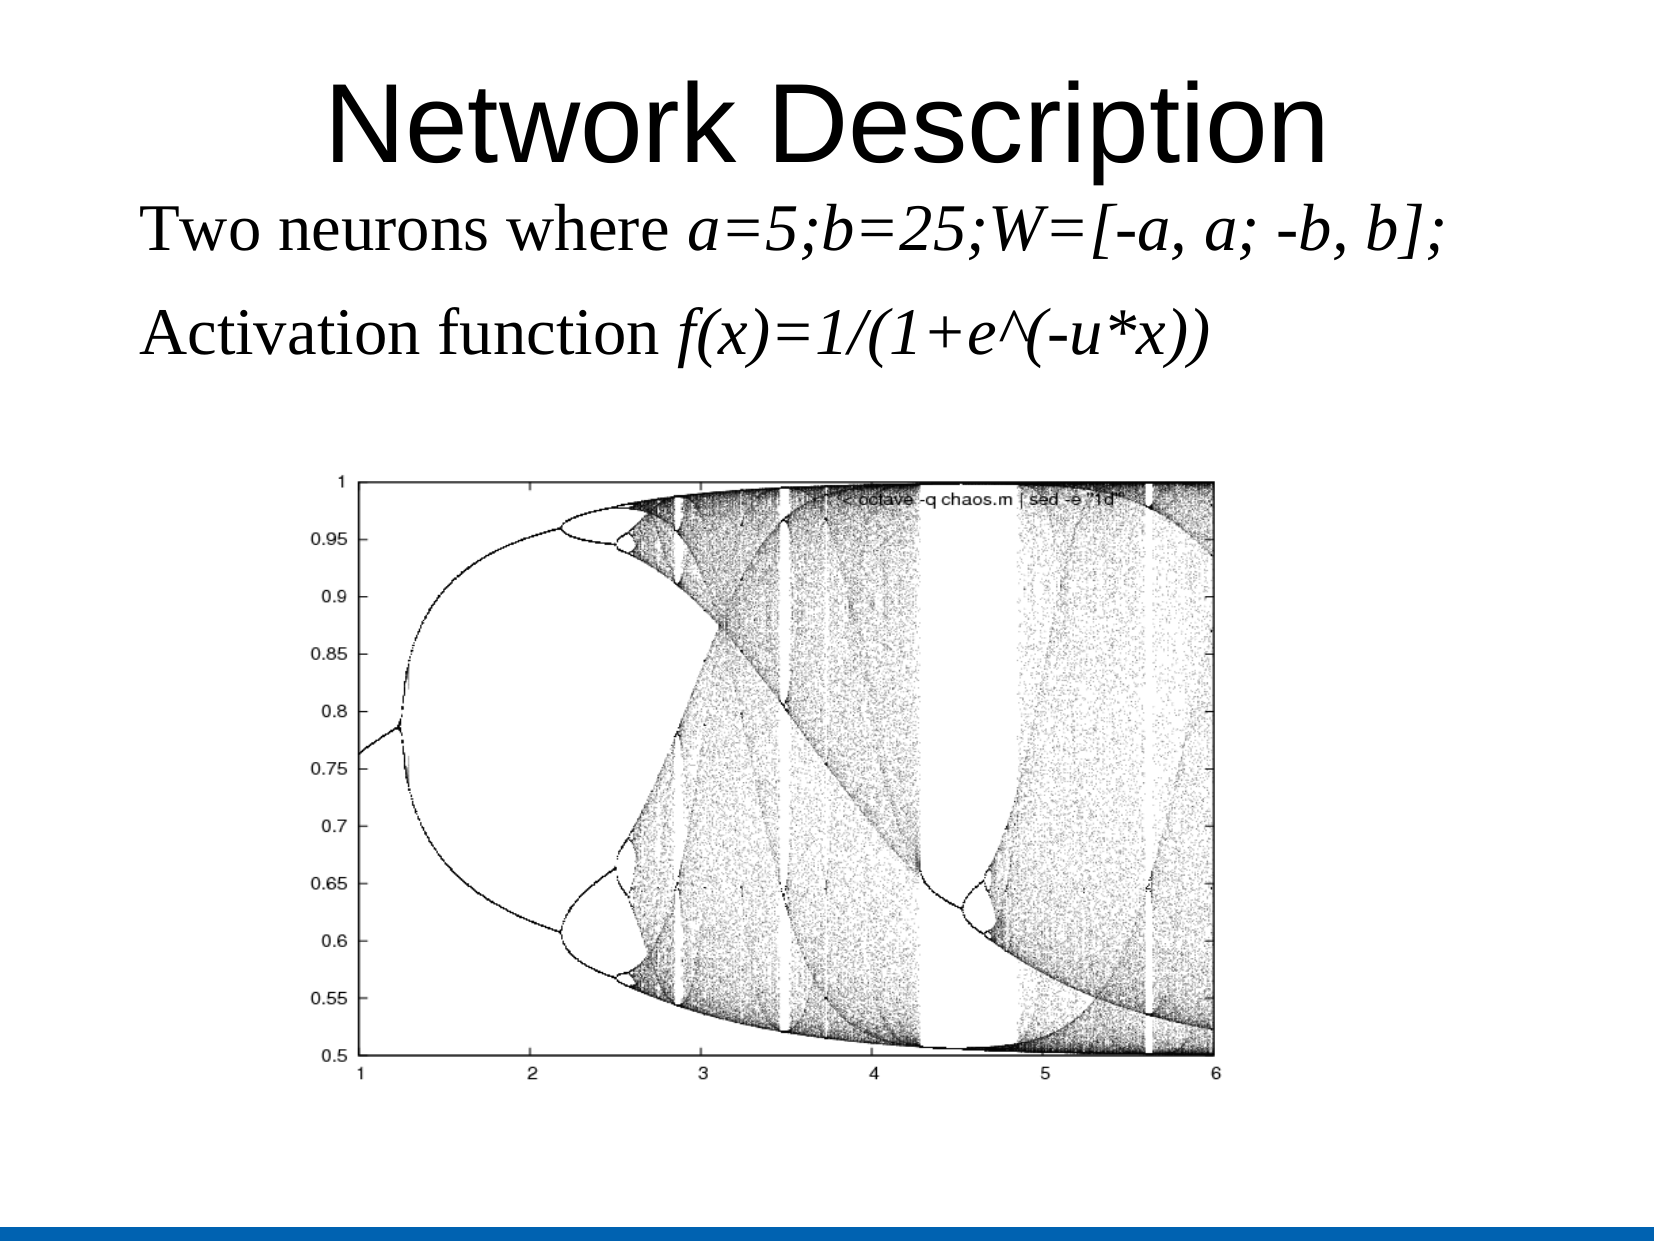

# Network Description
Two neurons where a=5;b=25;W=[-a, a; -b, b];
Activation function f(x)=1/(1+e^(-u*x))